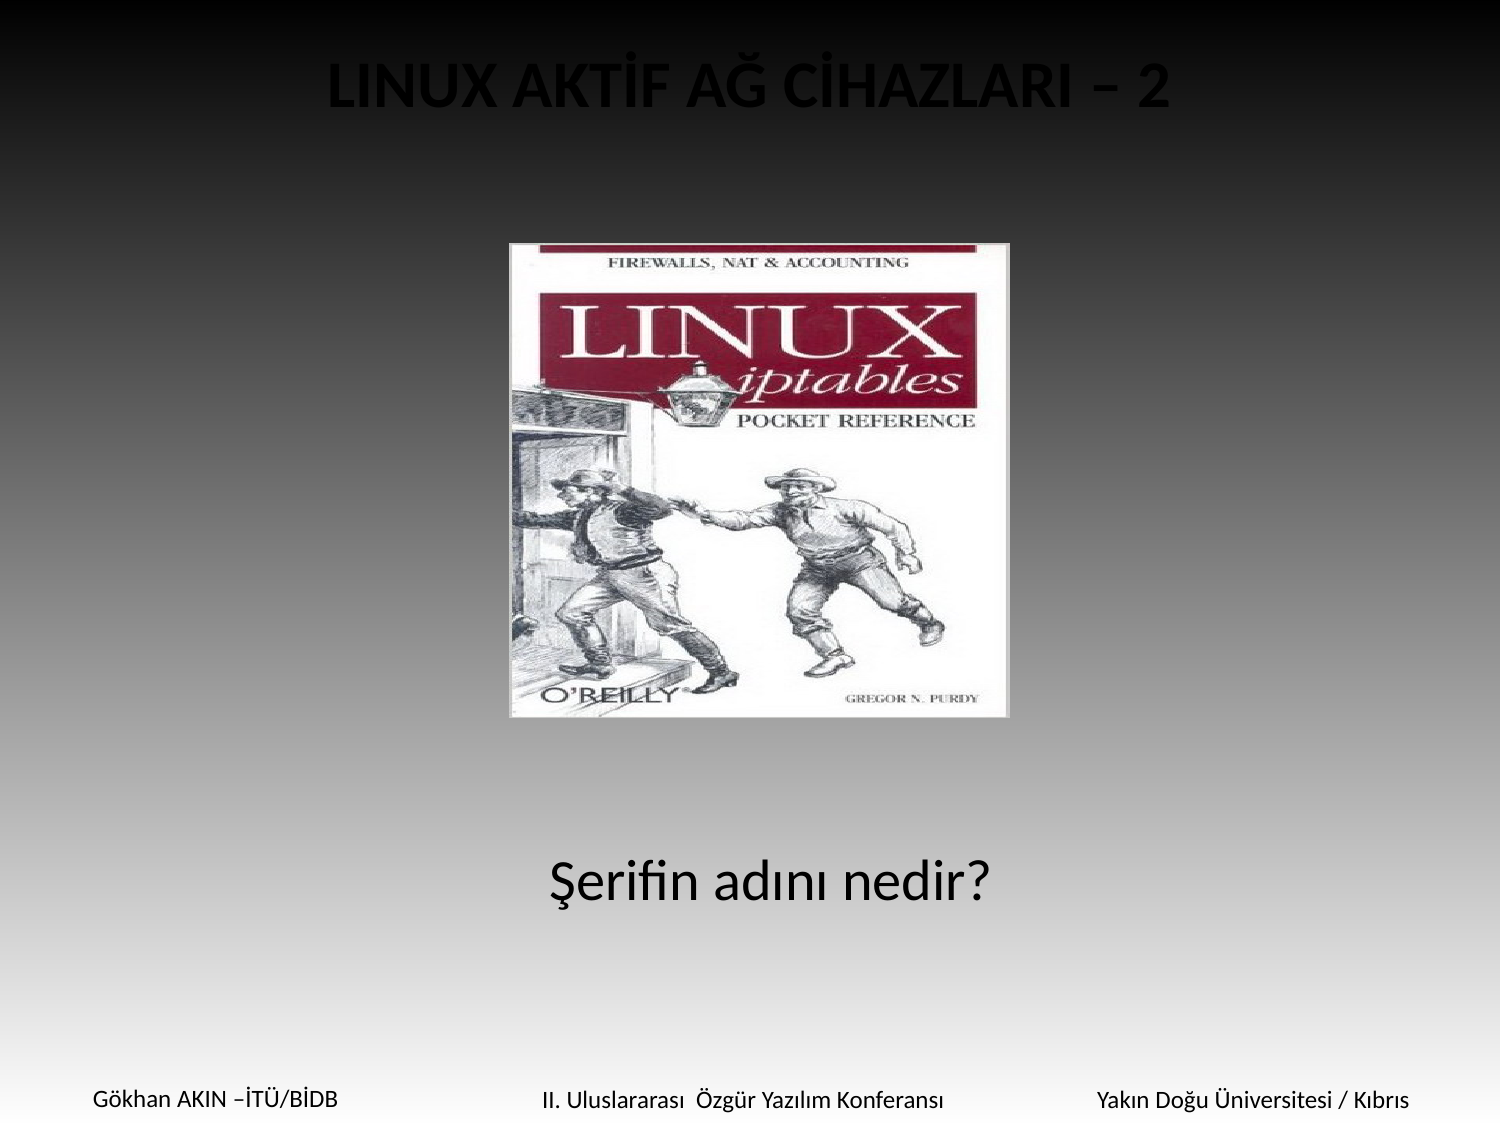

LINUX AKTİF AĞ CİHAZLARI – 2
Şerifin adını nedir?